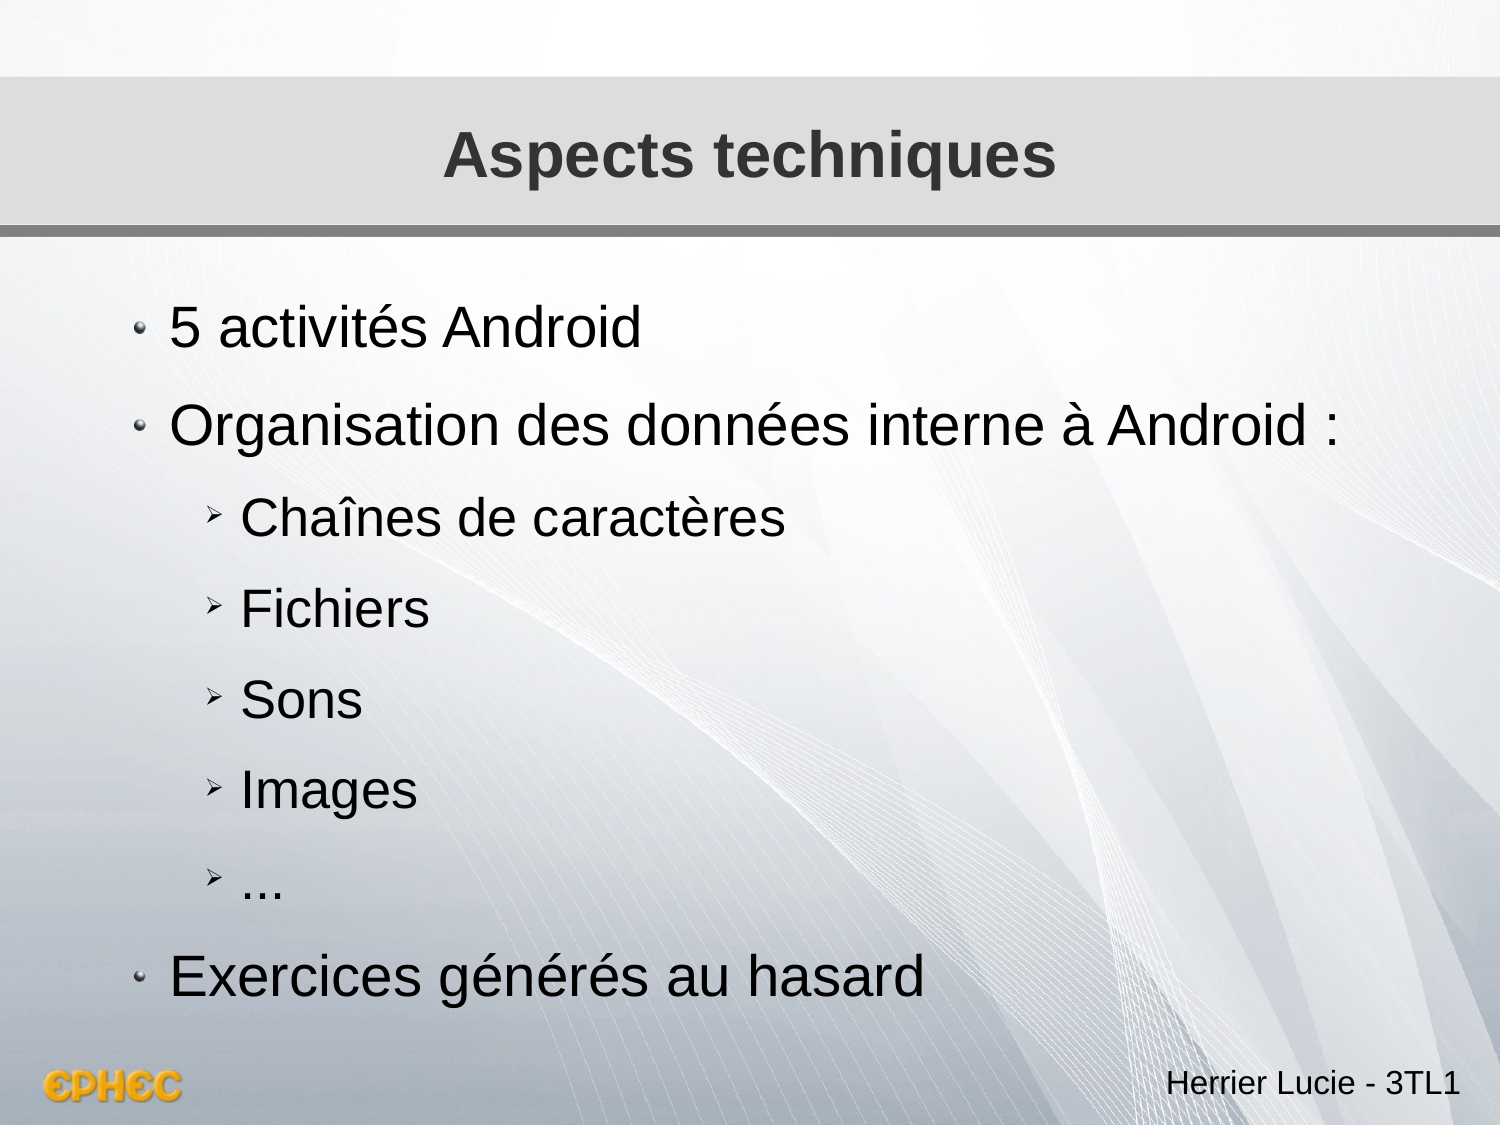

# Aspects techniques
5 activités Android
Organisation des données interne à Android :
Chaînes de caractères
Fichiers
Sons
Images
...
Exercices générés au hasard
Herrier Lucie - 3TL1